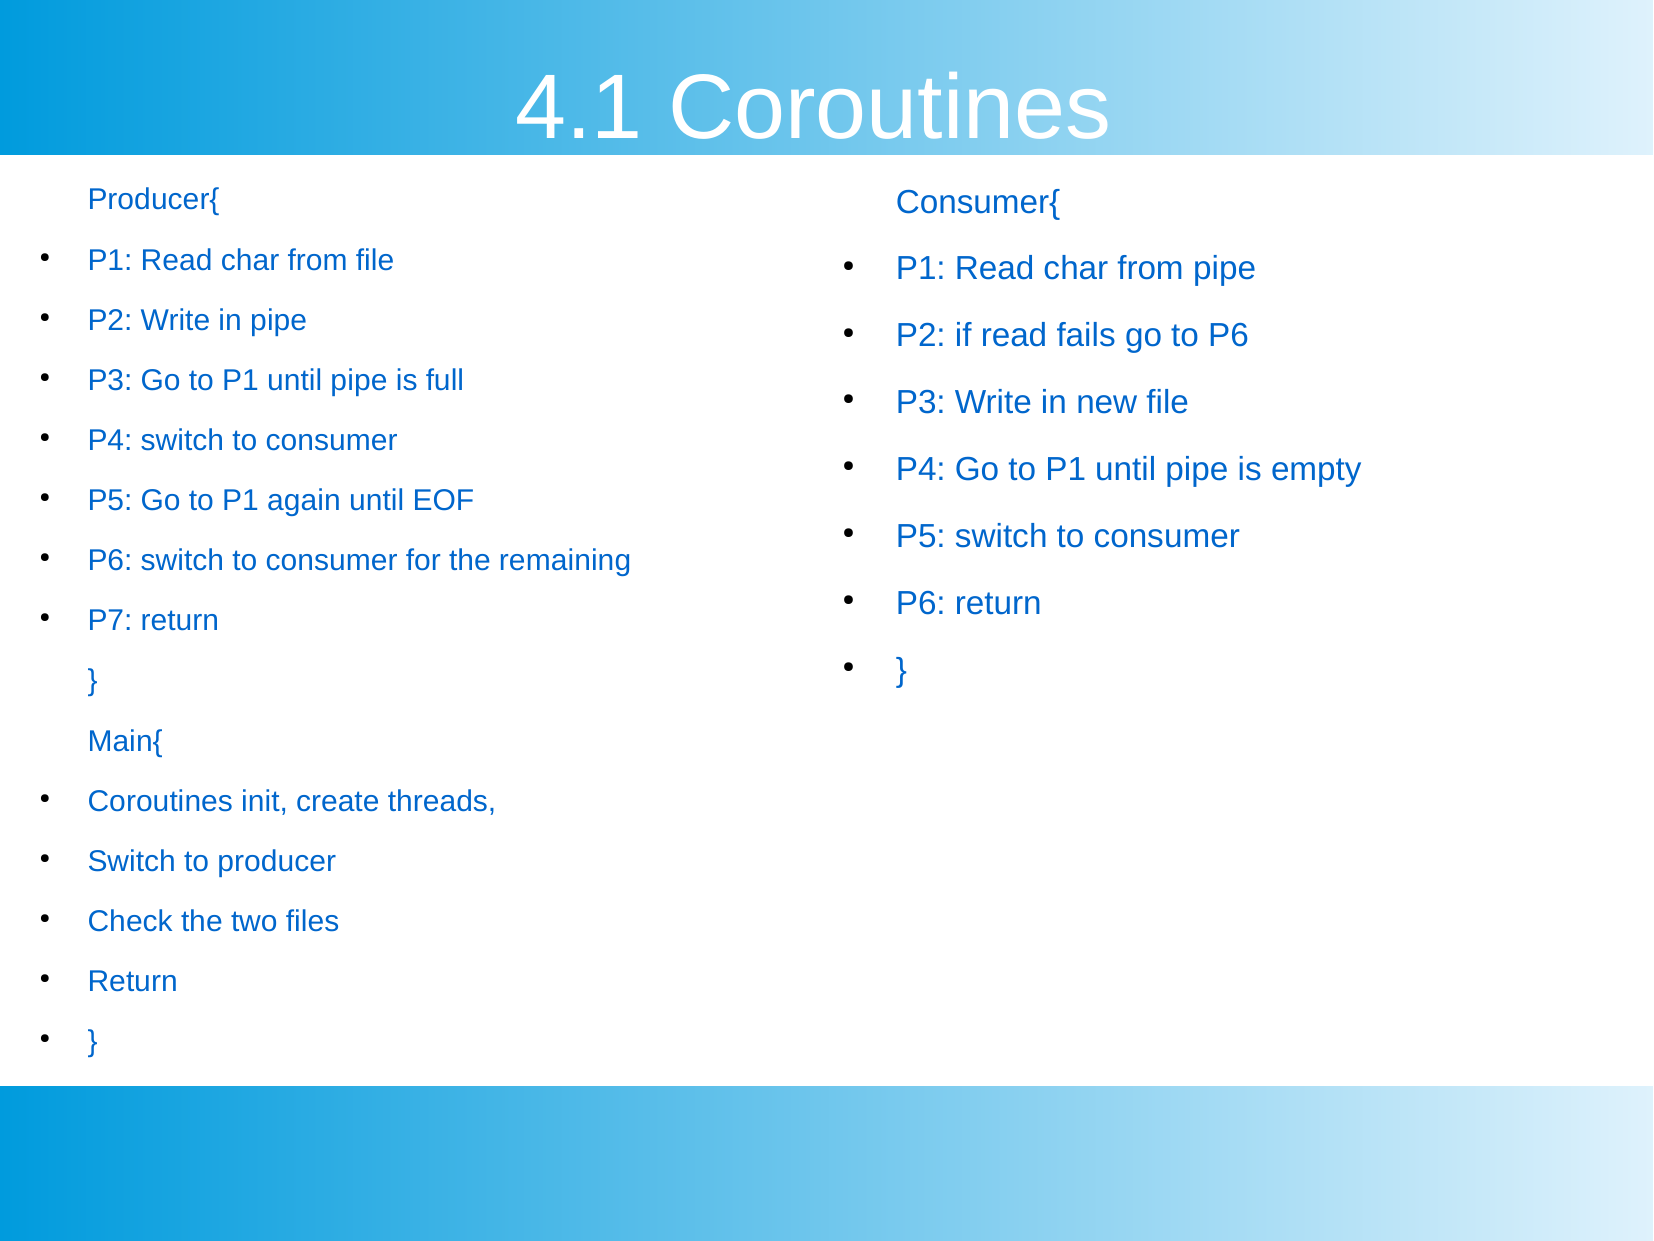

4.1 Coroutines
# Producer{
P1: Read char from file
P2: Write in pipe
P3: Go to P1 until pipe is full
P4: switch to consumer
P5: Go to P1 again until EOF
P6: switch to consumer for the remaining
P7: return
}
Main{
Coroutines init, create threads,
Switch to producer
Check the two files
Return
}
Consumer{
P1: Read char from pipe
P2: if read fails go to P6
P3: Write in new file
P4: Go to P1 until pipe is empty
P5: switch to consumer
P6: return
}